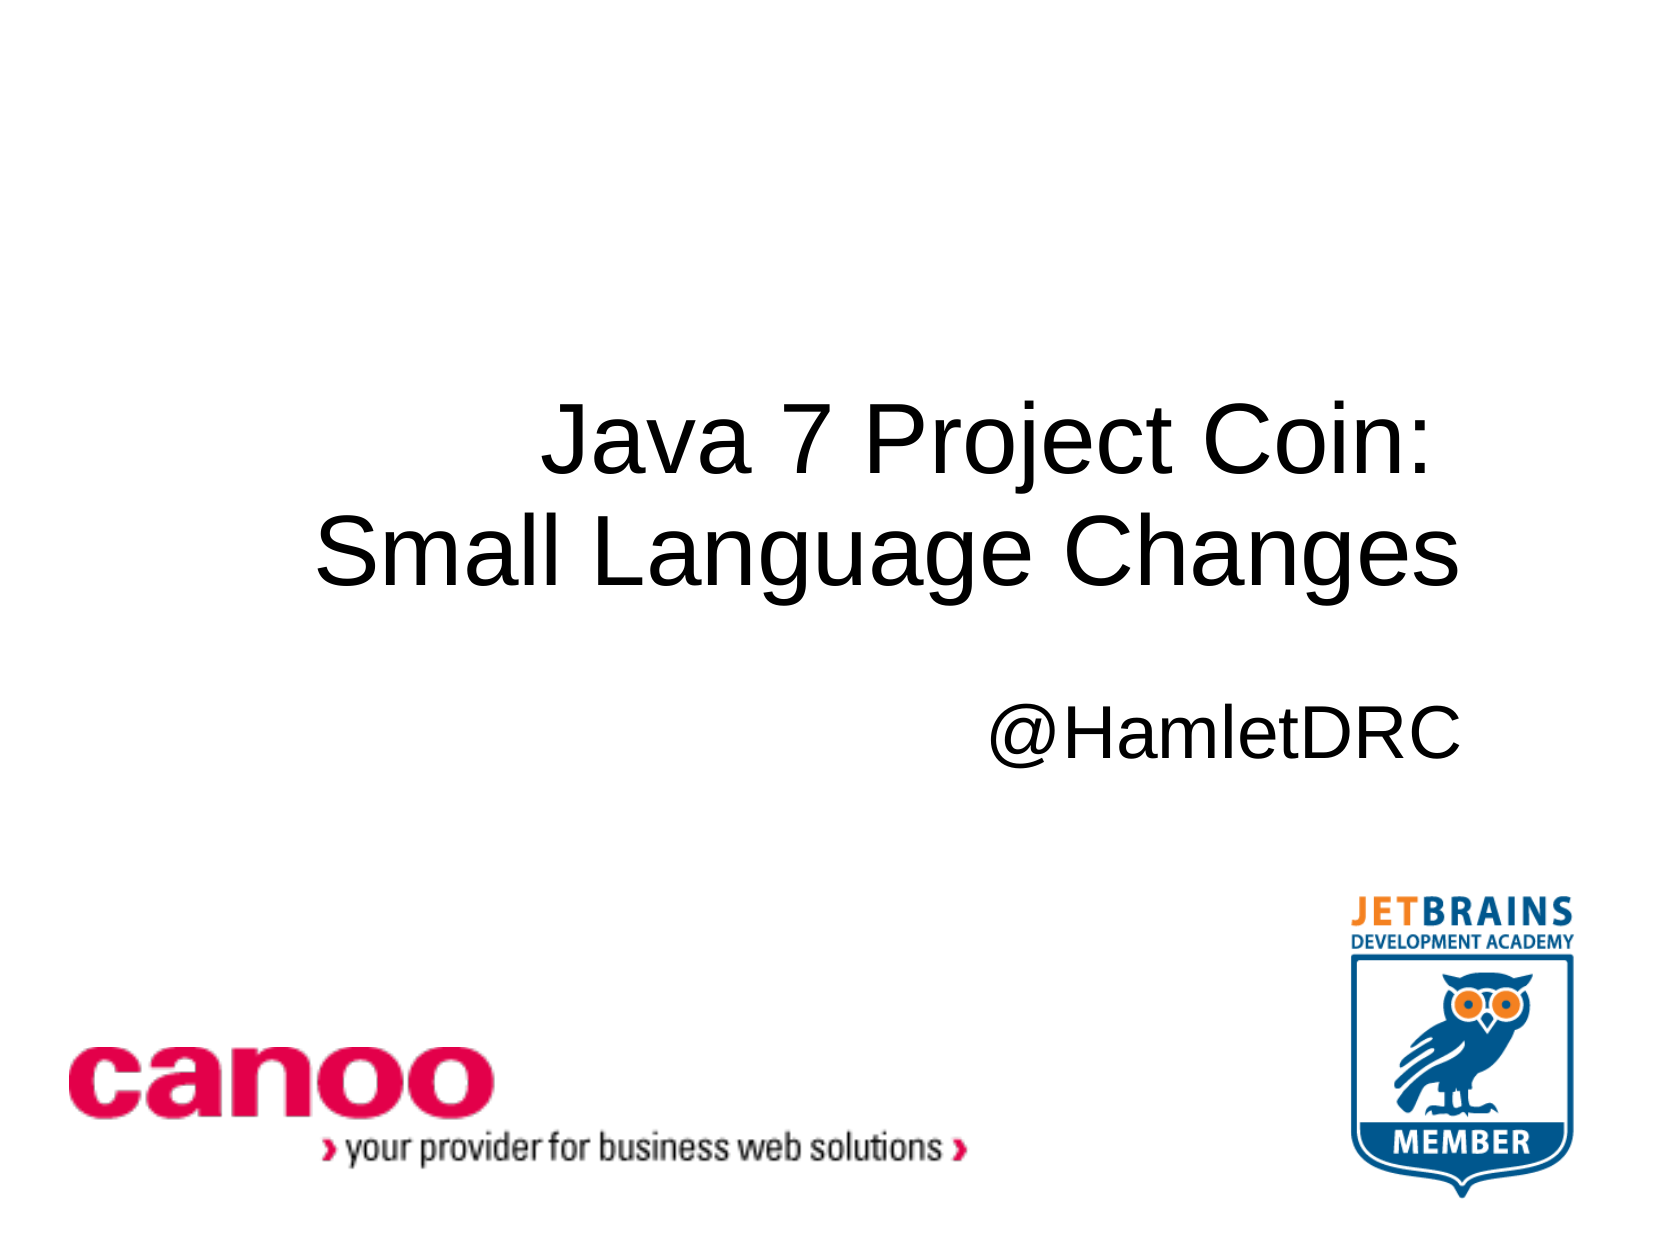

# Java 7 Project Coin:
Small Language Changes
@HamletDRC